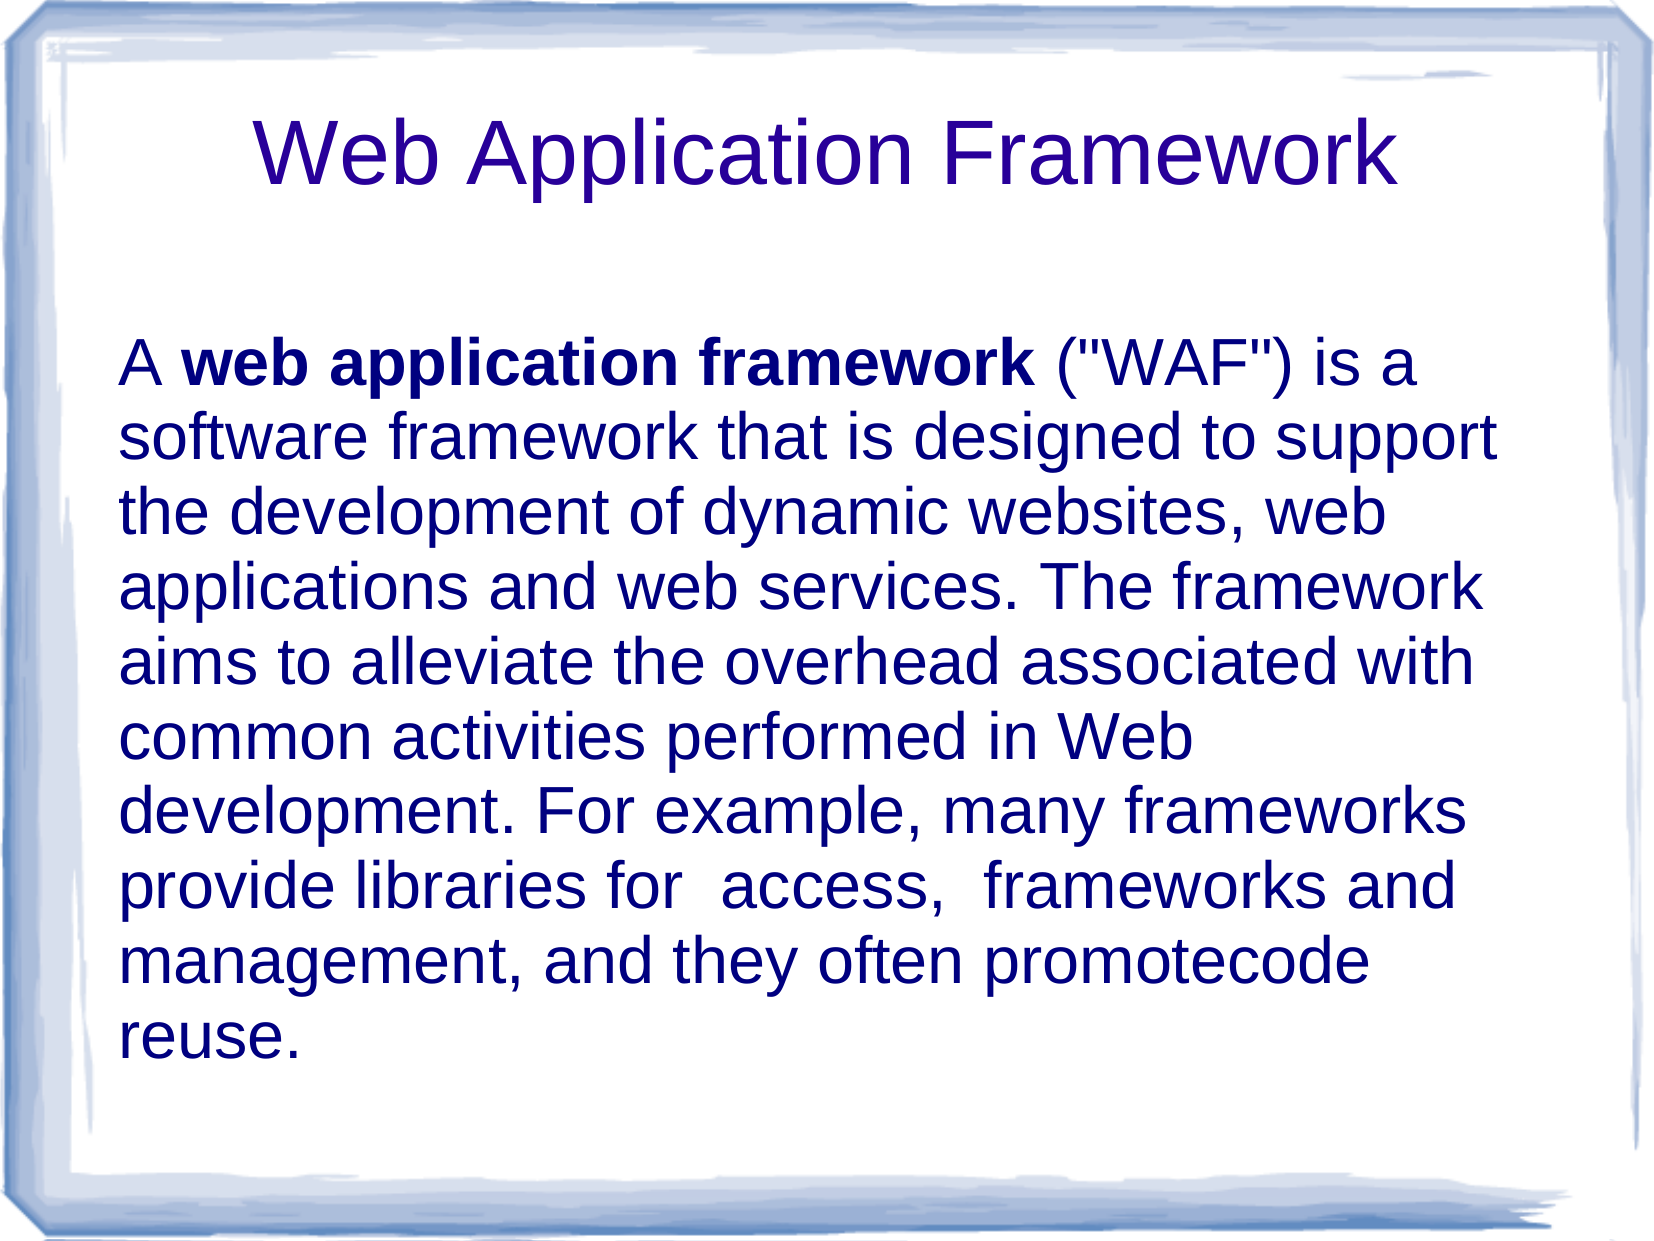

# Web Application Framework
A web application framework ("WAF") is a software framework that is designed to support the development of dynamic websites, web applications and web services. The framework aims to alleviate the overhead associated with common activities performed in Web development. For example, many frameworks provide libraries for access, frameworks and management, and they often promotecode reuse.